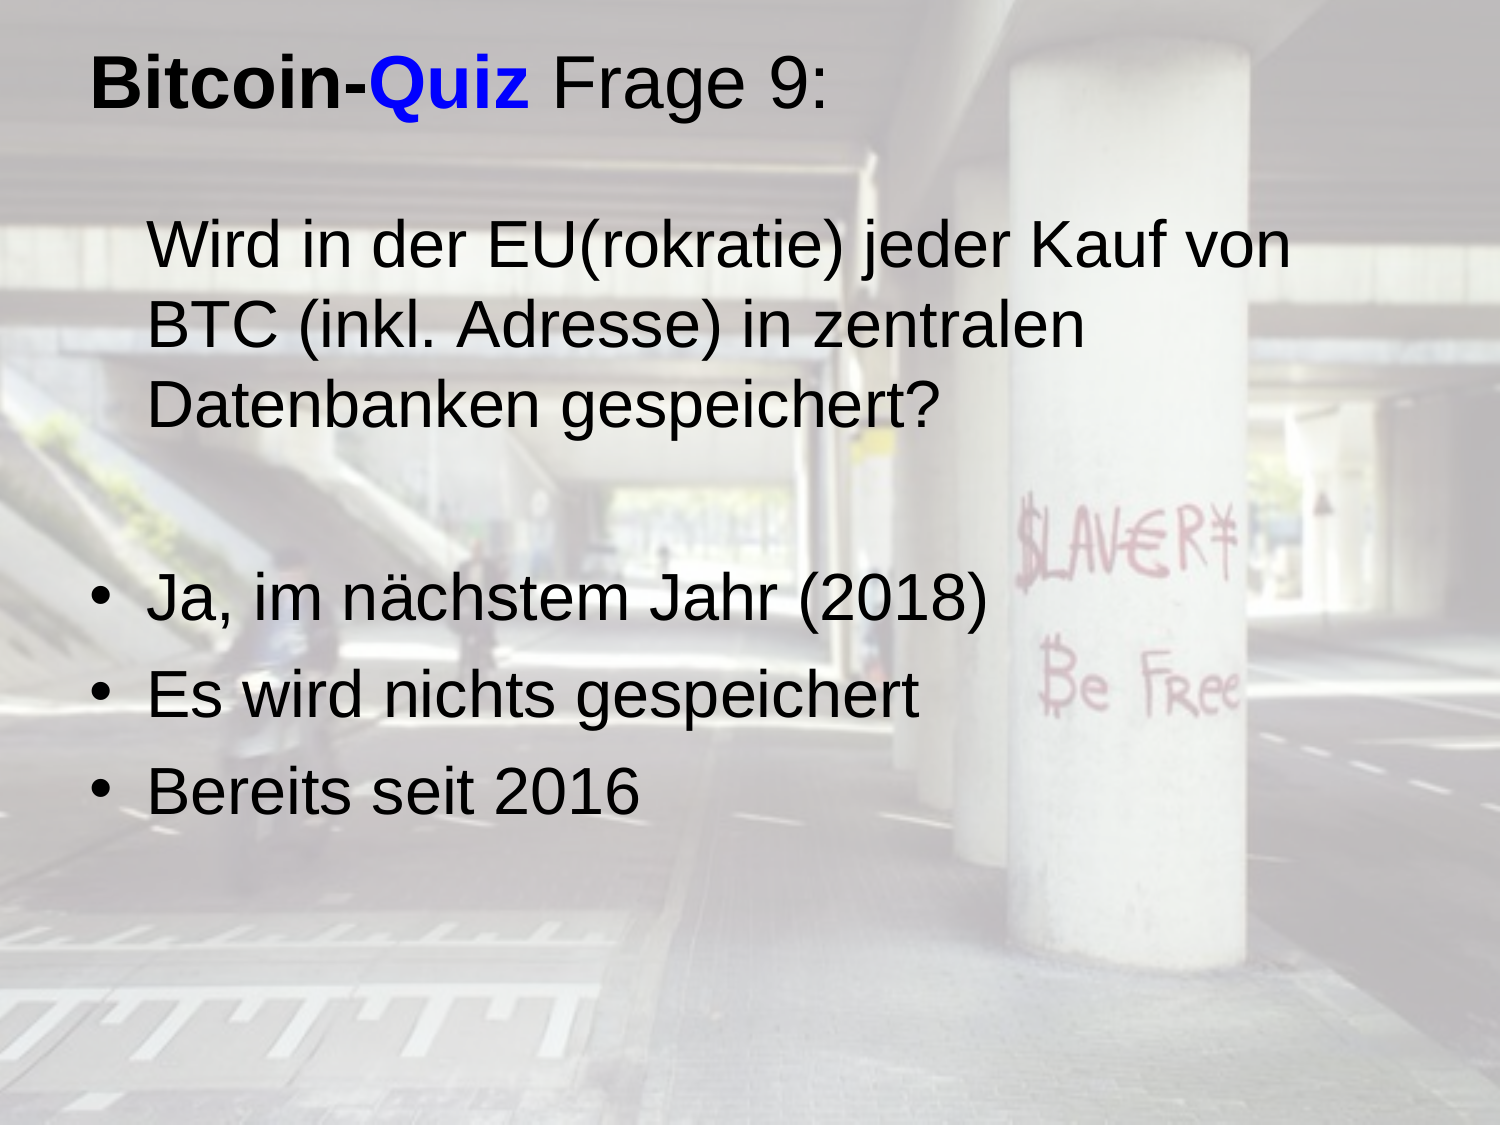

# Bitcoin-Quiz Frage 9:
Wird in der EU(rokratie) jeder Kauf von BTC (inkl. Adresse) in zentralen Datenbanken gespeichert?
Ja, im nächstem Jahr (2018)
Es wird nichts gespeichert
Bereits seit 2016